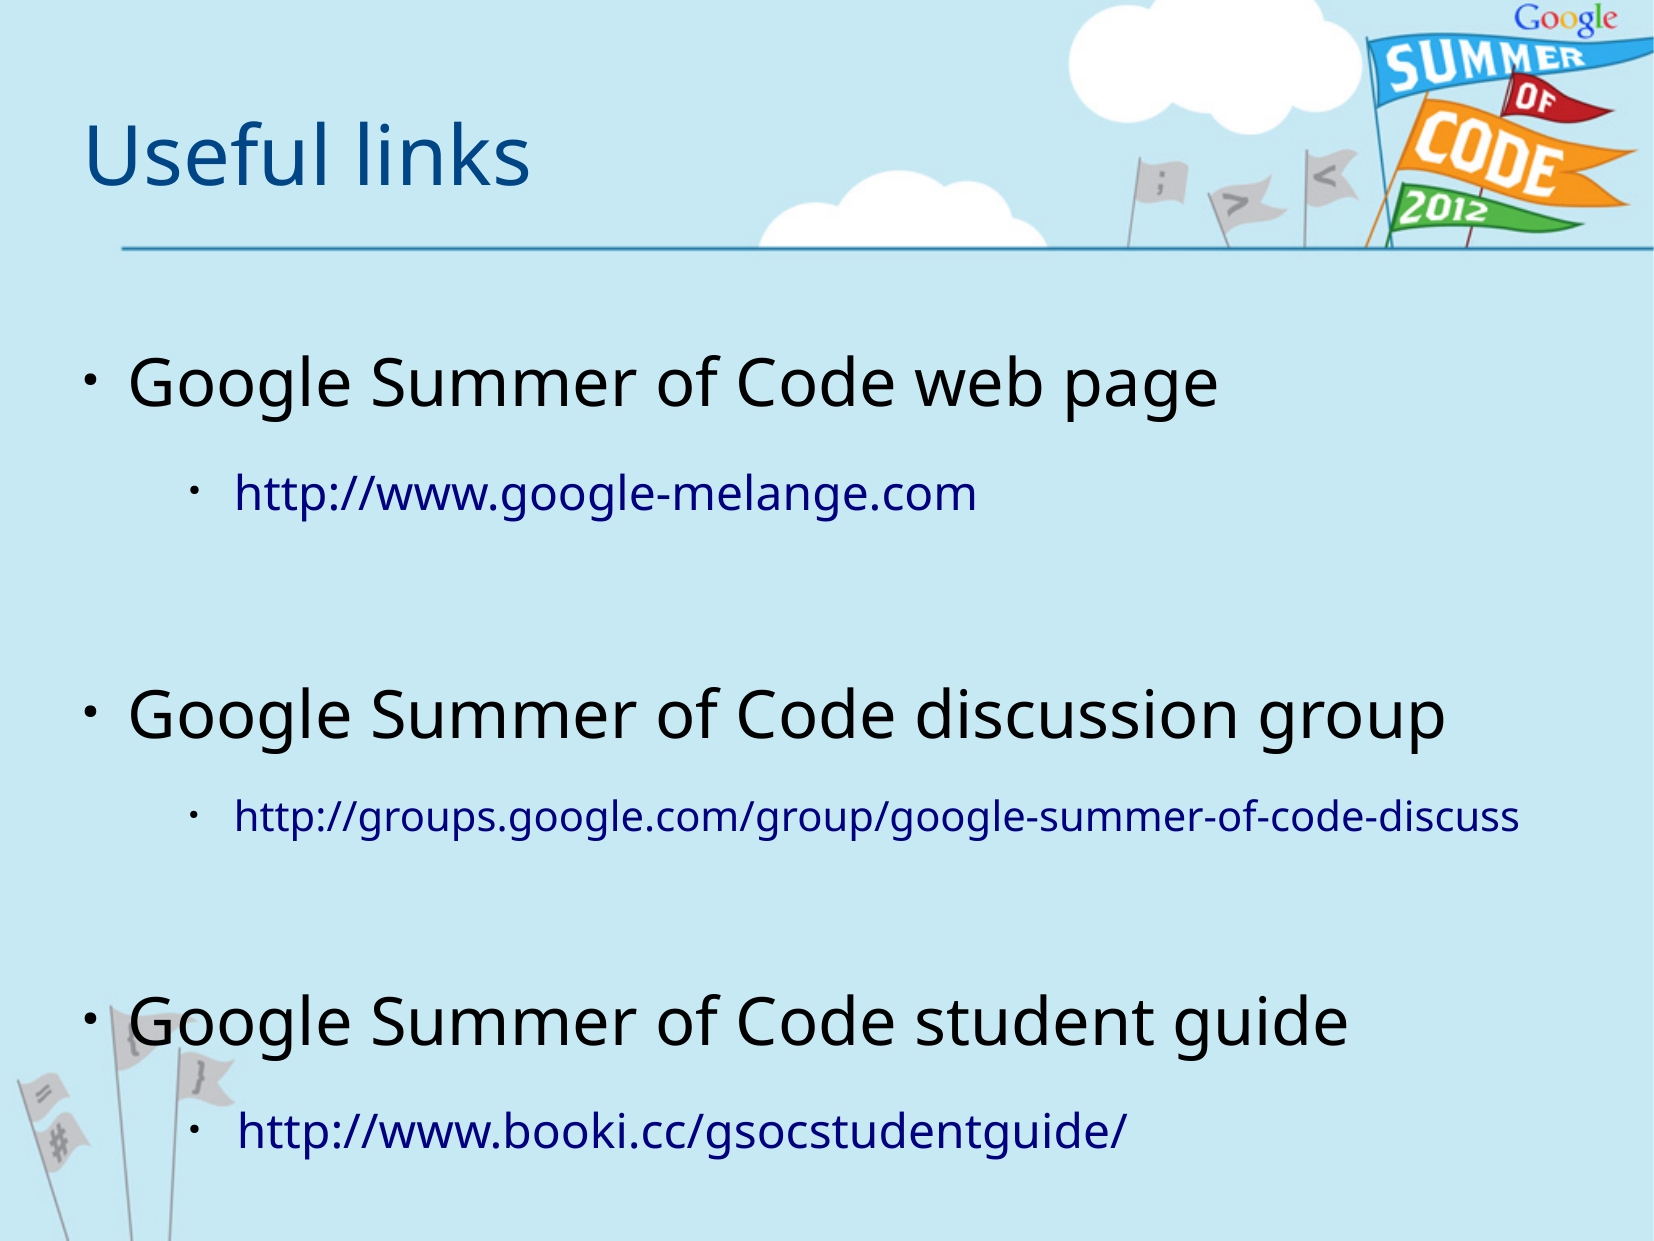

# Useful links
Google Summer of Code web page
http://www.google-melange.com
Google Summer of Code discussion group
http://groups.google.com/group/google-summer-of-code-discuss
Google Summer of Code student guide
 http://www.booki.cc/gsocstudentguide/